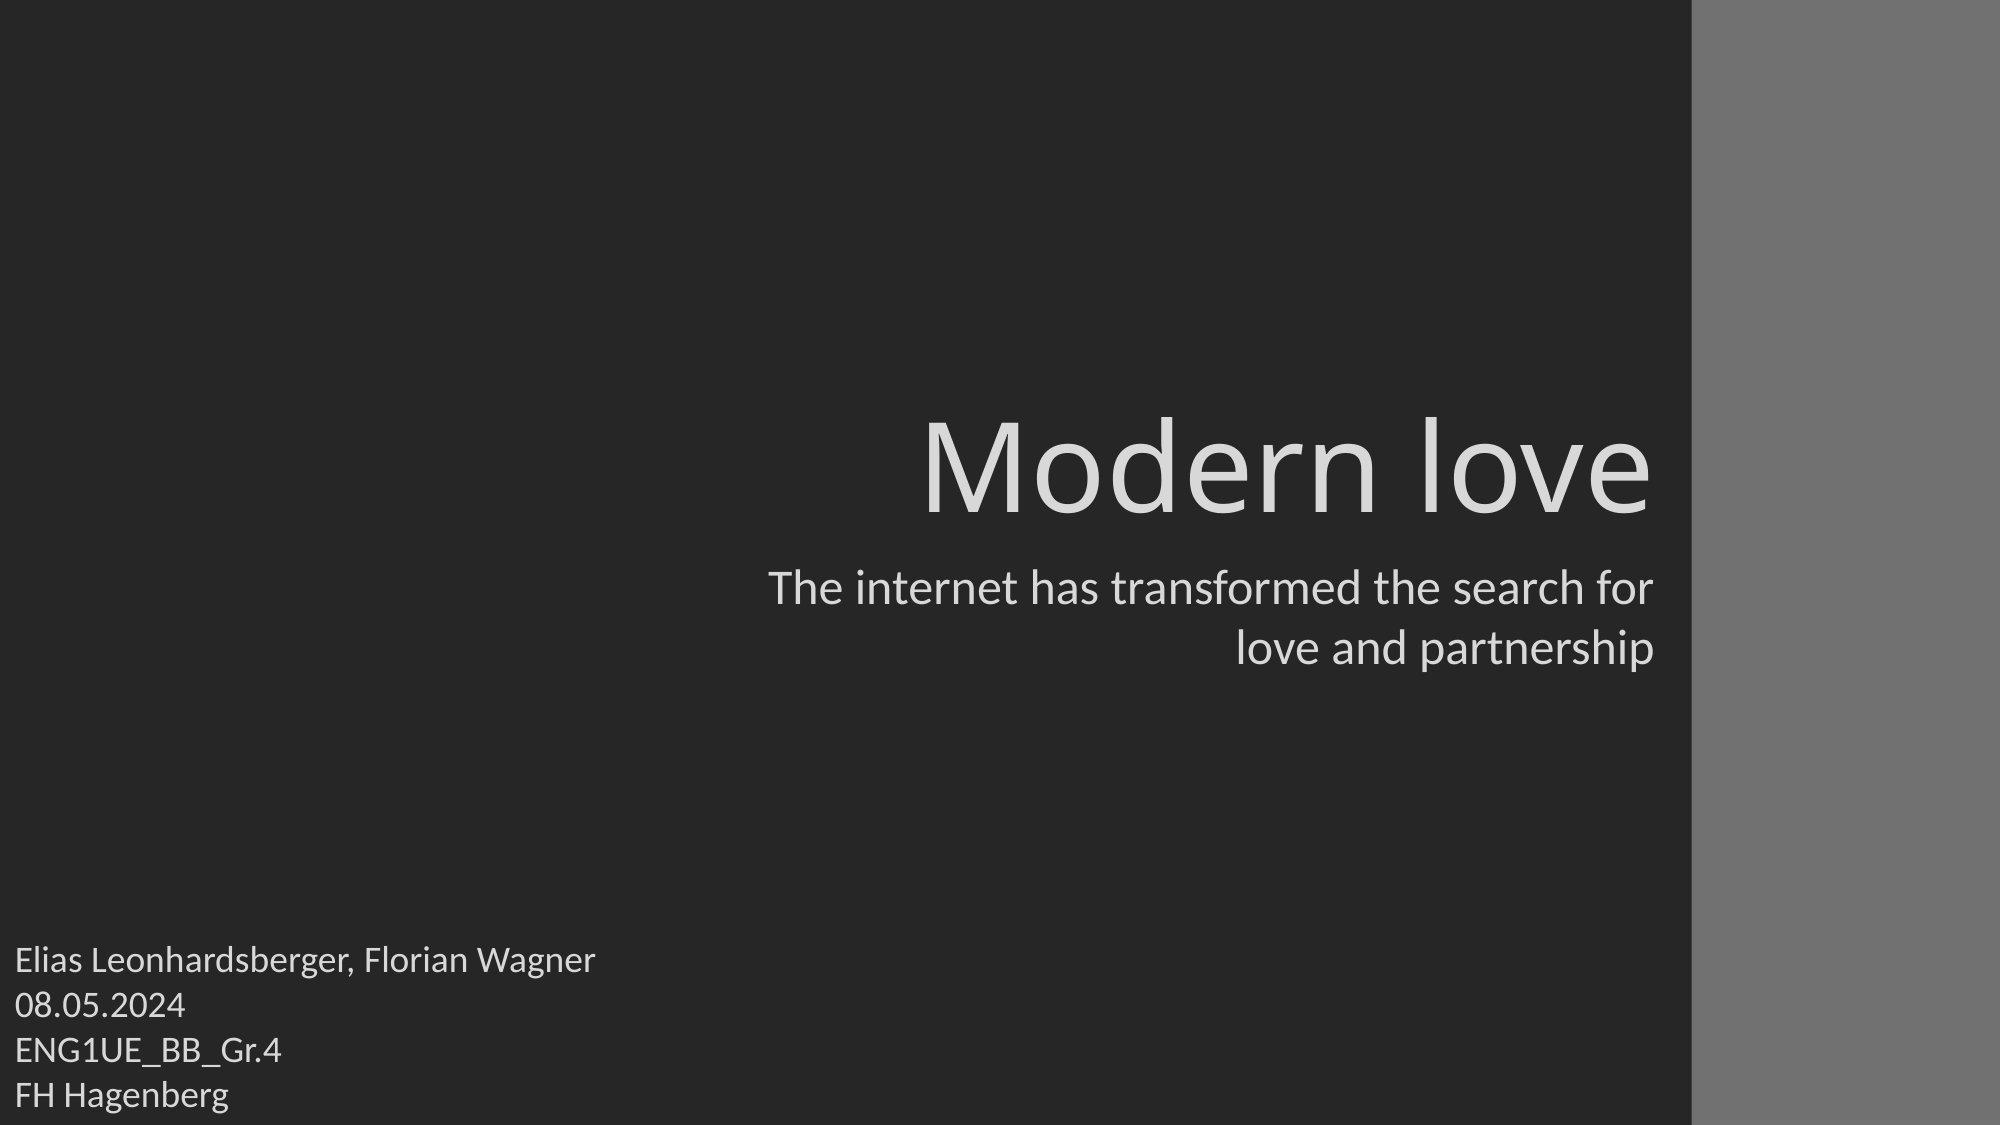

# Modern love
The internet has transformed the search for love and partnership
Elias Leonhardsberger, Florian Wagner
08.05.2024
ENG1UE_BB_Gr.4
FH Hagenberg